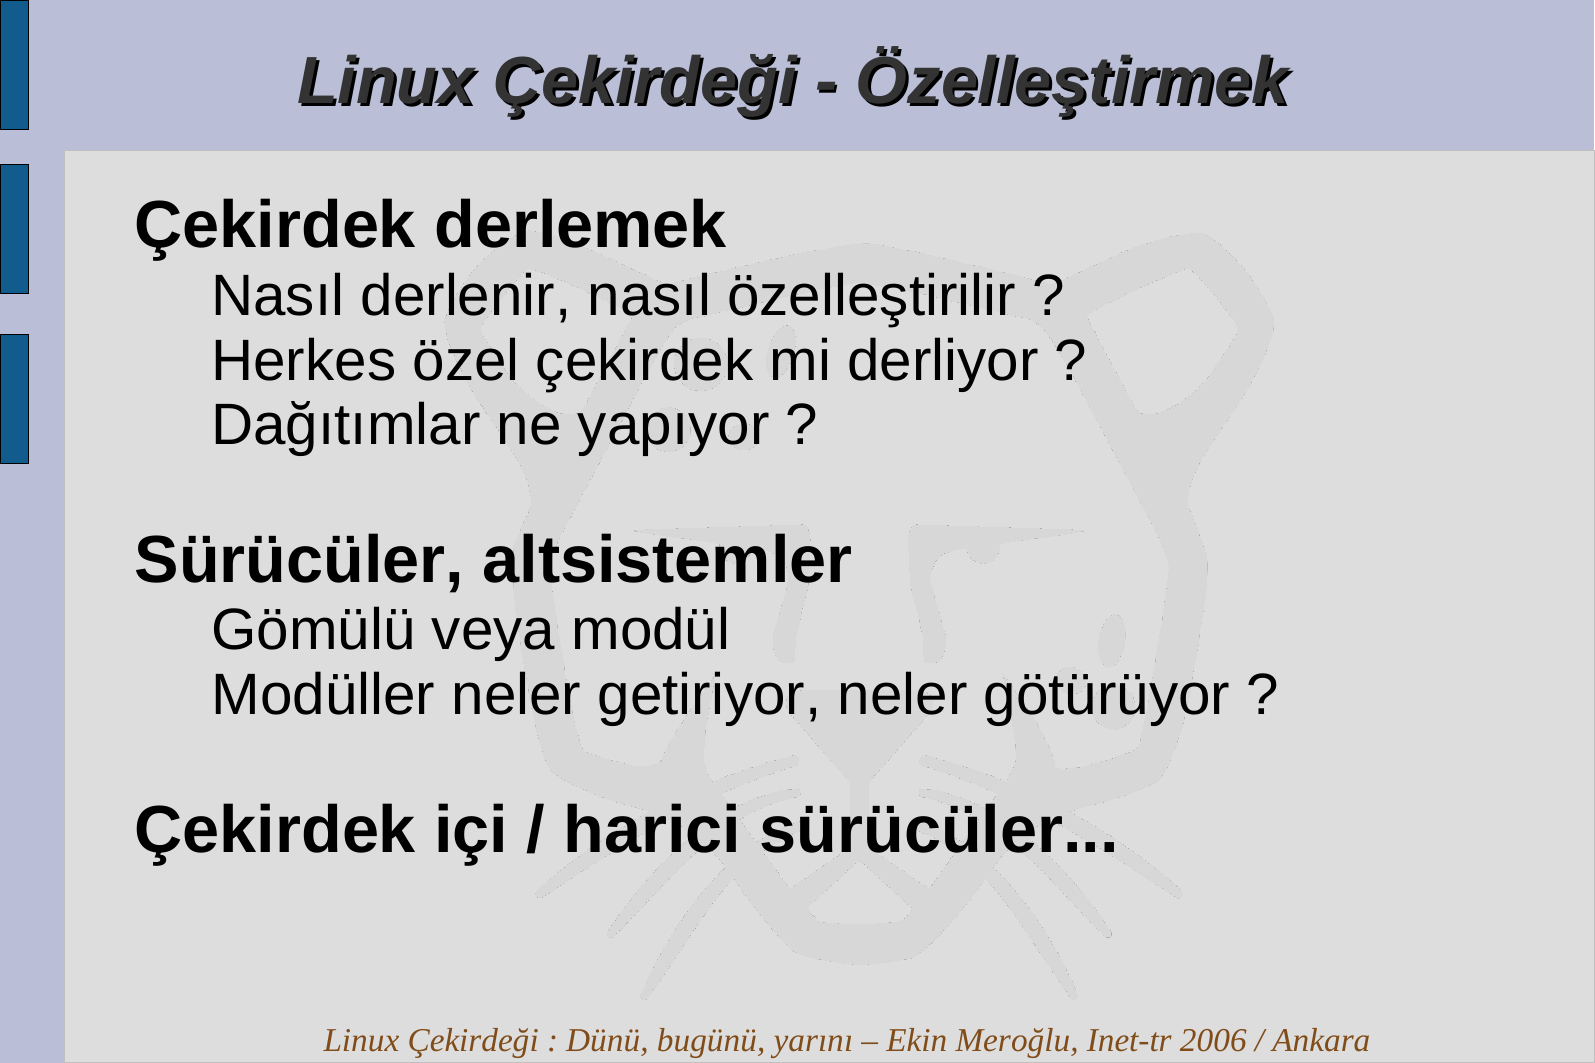

# Linux Çekirdeği - Özelleştirmek
Çekirdek derlemek
Nasıl derlenir, nasıl özelleştirilir ?
Herkes özel çekirdek mi derliyor ?
Dağıtımlar ne yapıyor ?
Sürücüler, altsistemler
Gömülü veya modül
Modüller neler getiriyor, neler götürüyor ?
Çekirdek içi / harici sürücüler...